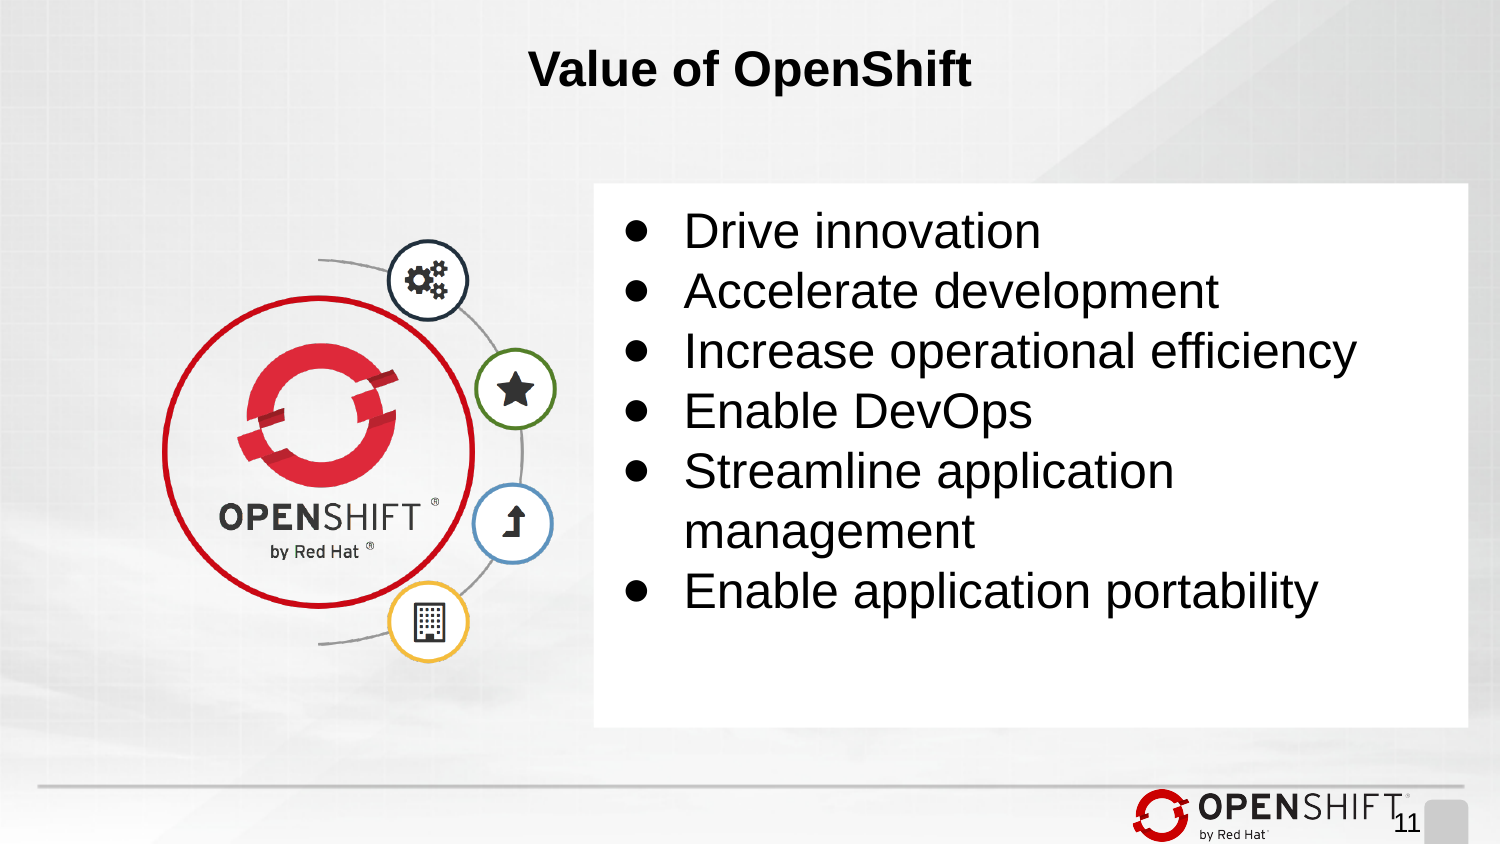

# Value of OpenShift
Drive innovation
Accelerate development
Increase operational efficiency
Enable DevOps
Streamline application management
Enable application portability